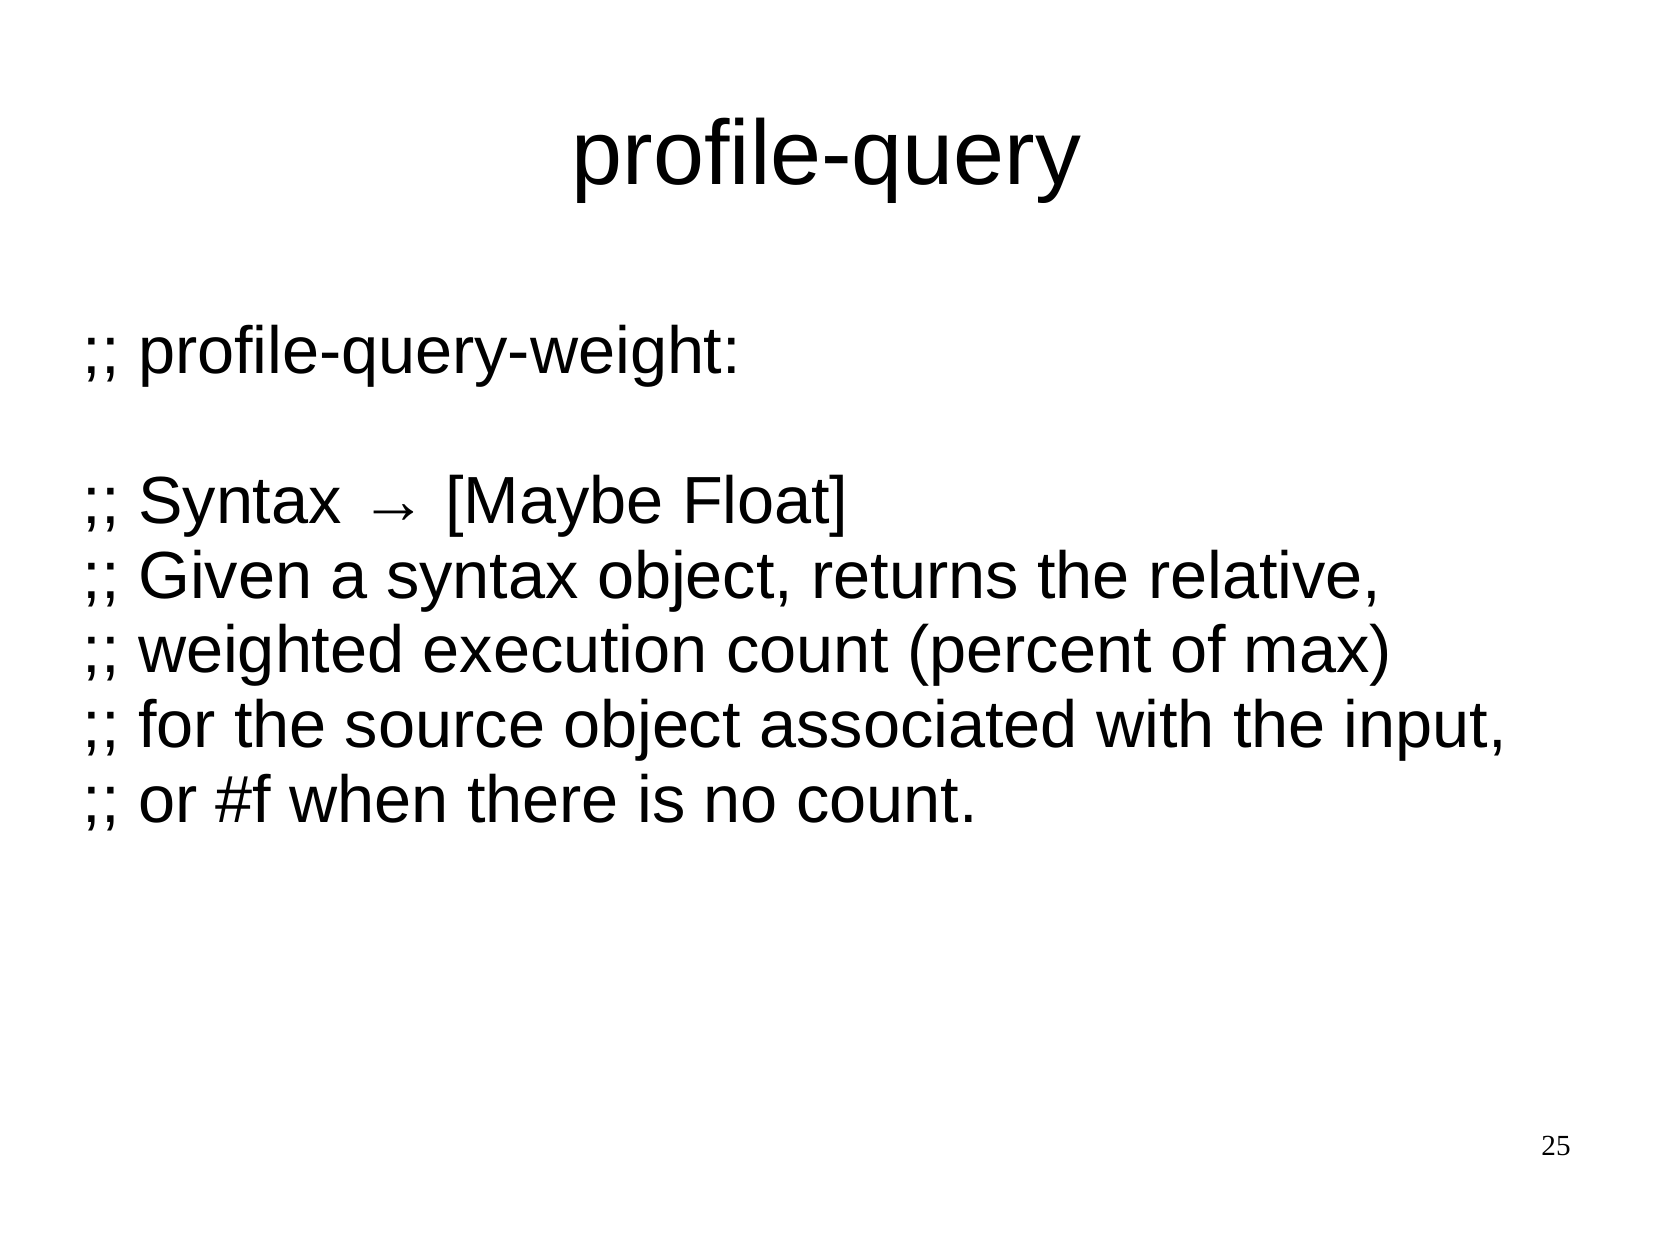

# profile-query
;; profile-query-weight:
;; Syntax → [Maybe Float]
;; Given a syntax object, returns the relative,
;; weighted execution count (percent of max)
;; for the source object associated with the input,
;; or #f when there is no count.
25